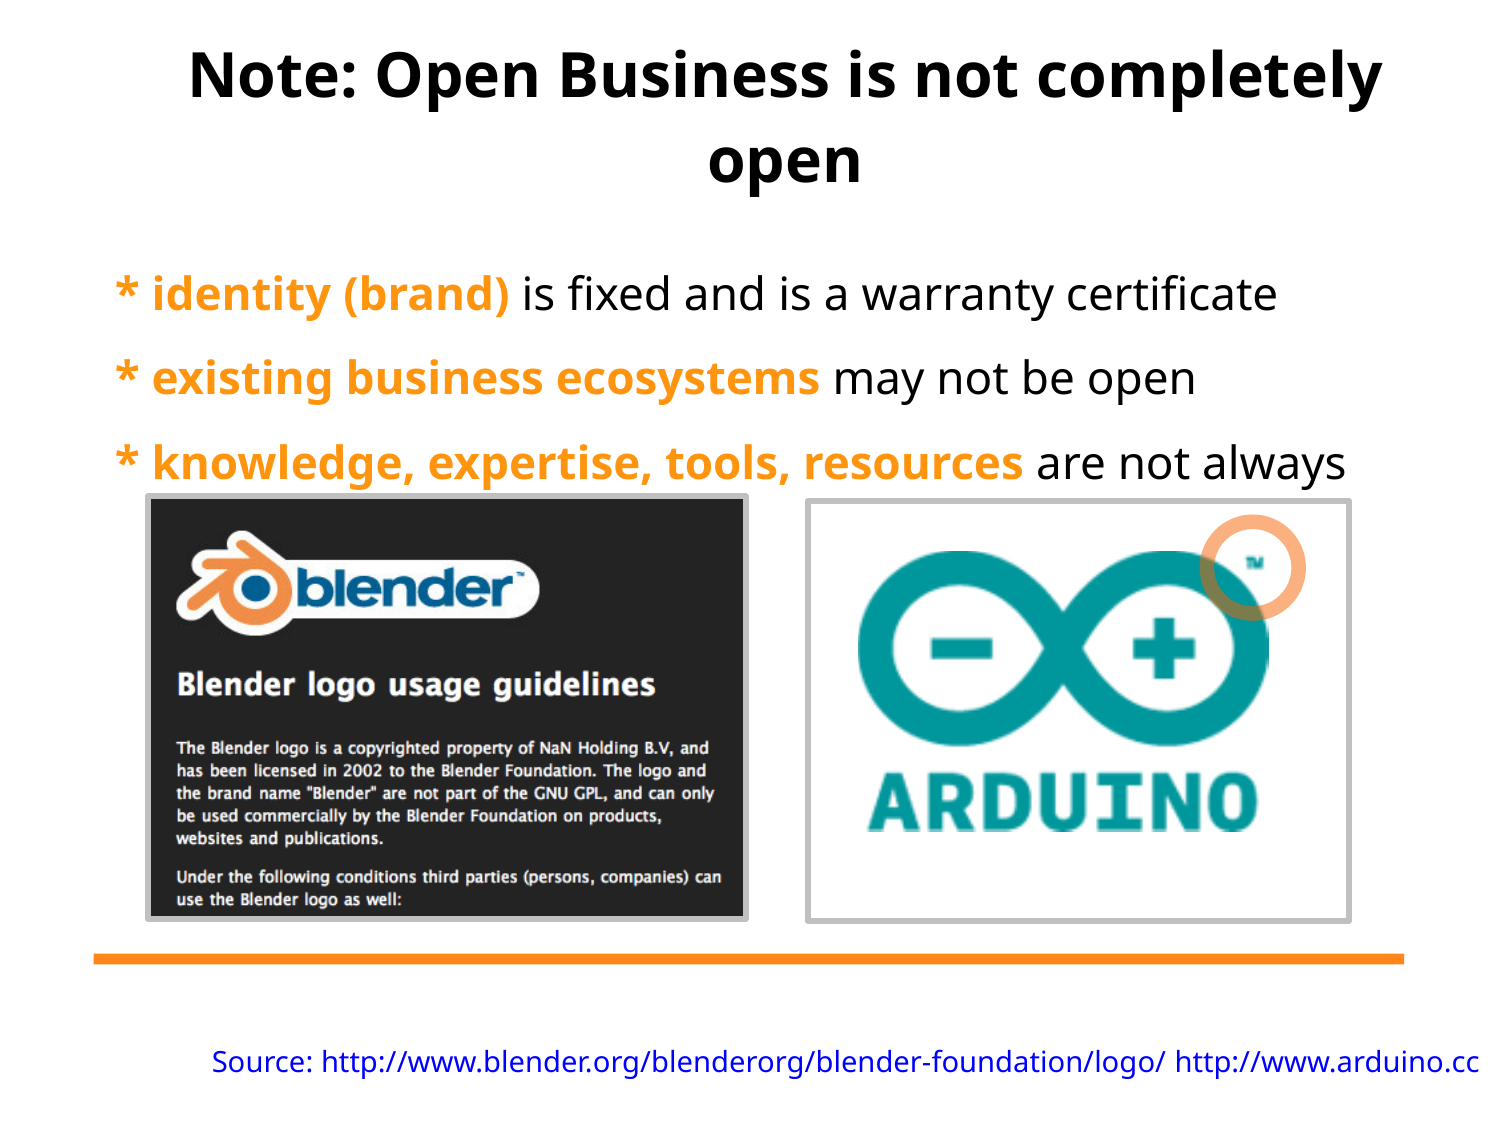

# Note: Open Business is not completely open
* identity (brand) is fixed and is a warranty certificate
* existing business ecosystems may not be open
* knowledge, expertise, tools, resources are not always “open”
Source: http://www.blender.org/blenderorg/blender-foundation/logo/ http://www.arduino.cc